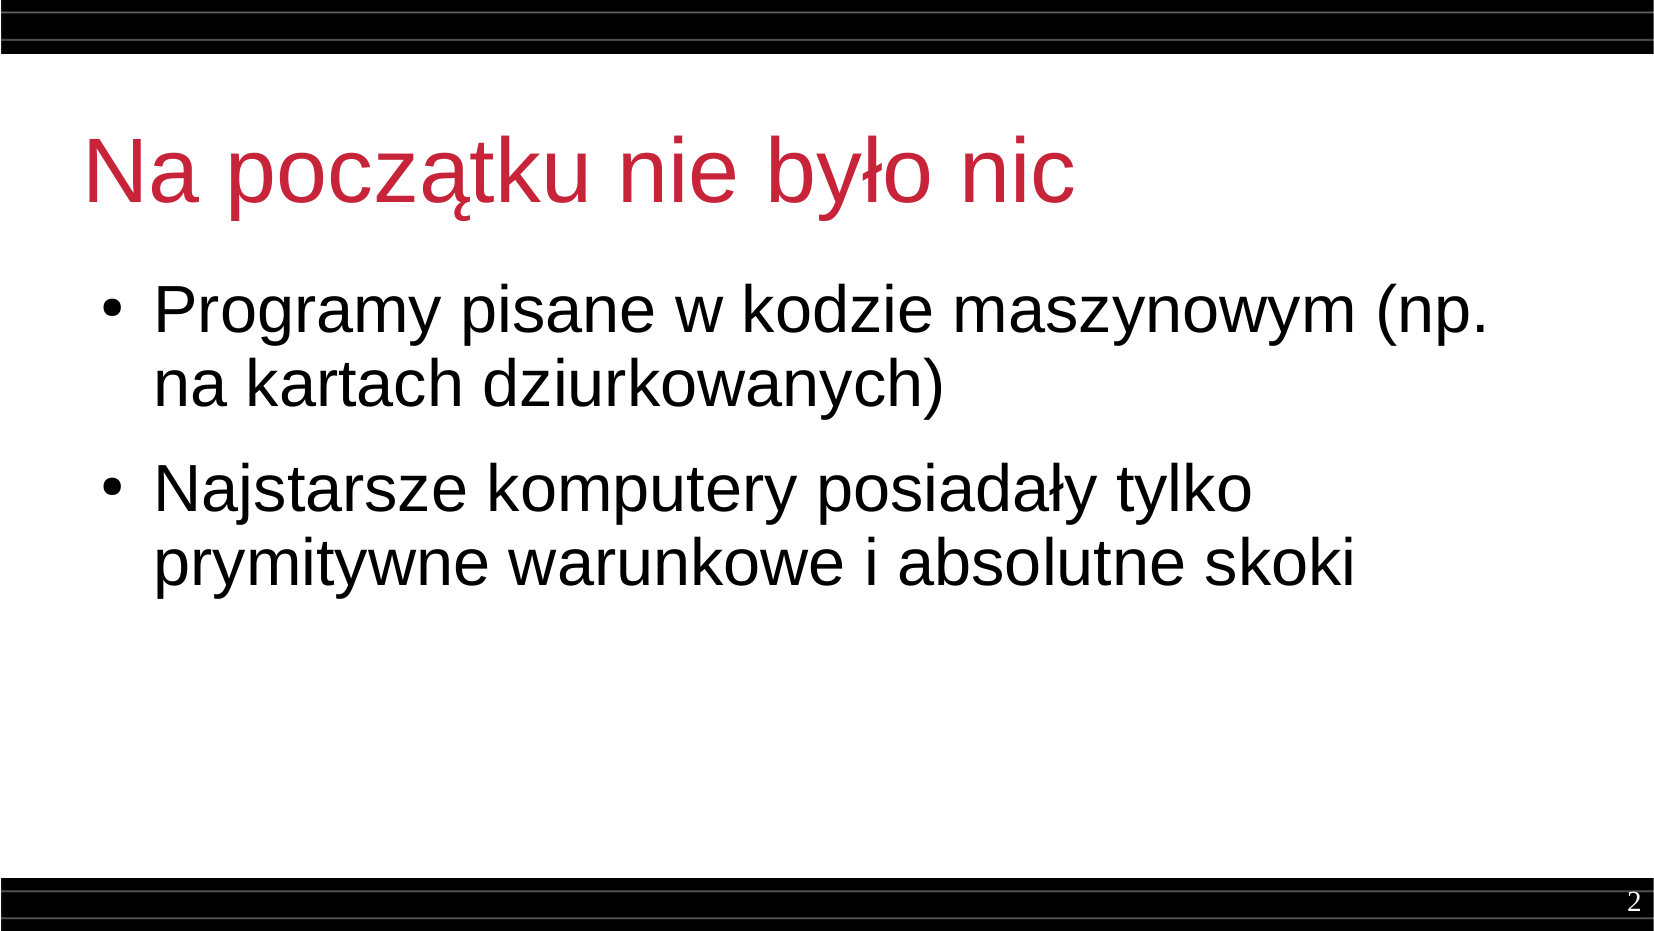

# Na początku nie było nic
Programy pisane w kodzie maszynowym (np. na kartach dziurkowanych)
Najstarsze komputery posiadały tylko prymitywne warunkowe i absolutne skoki